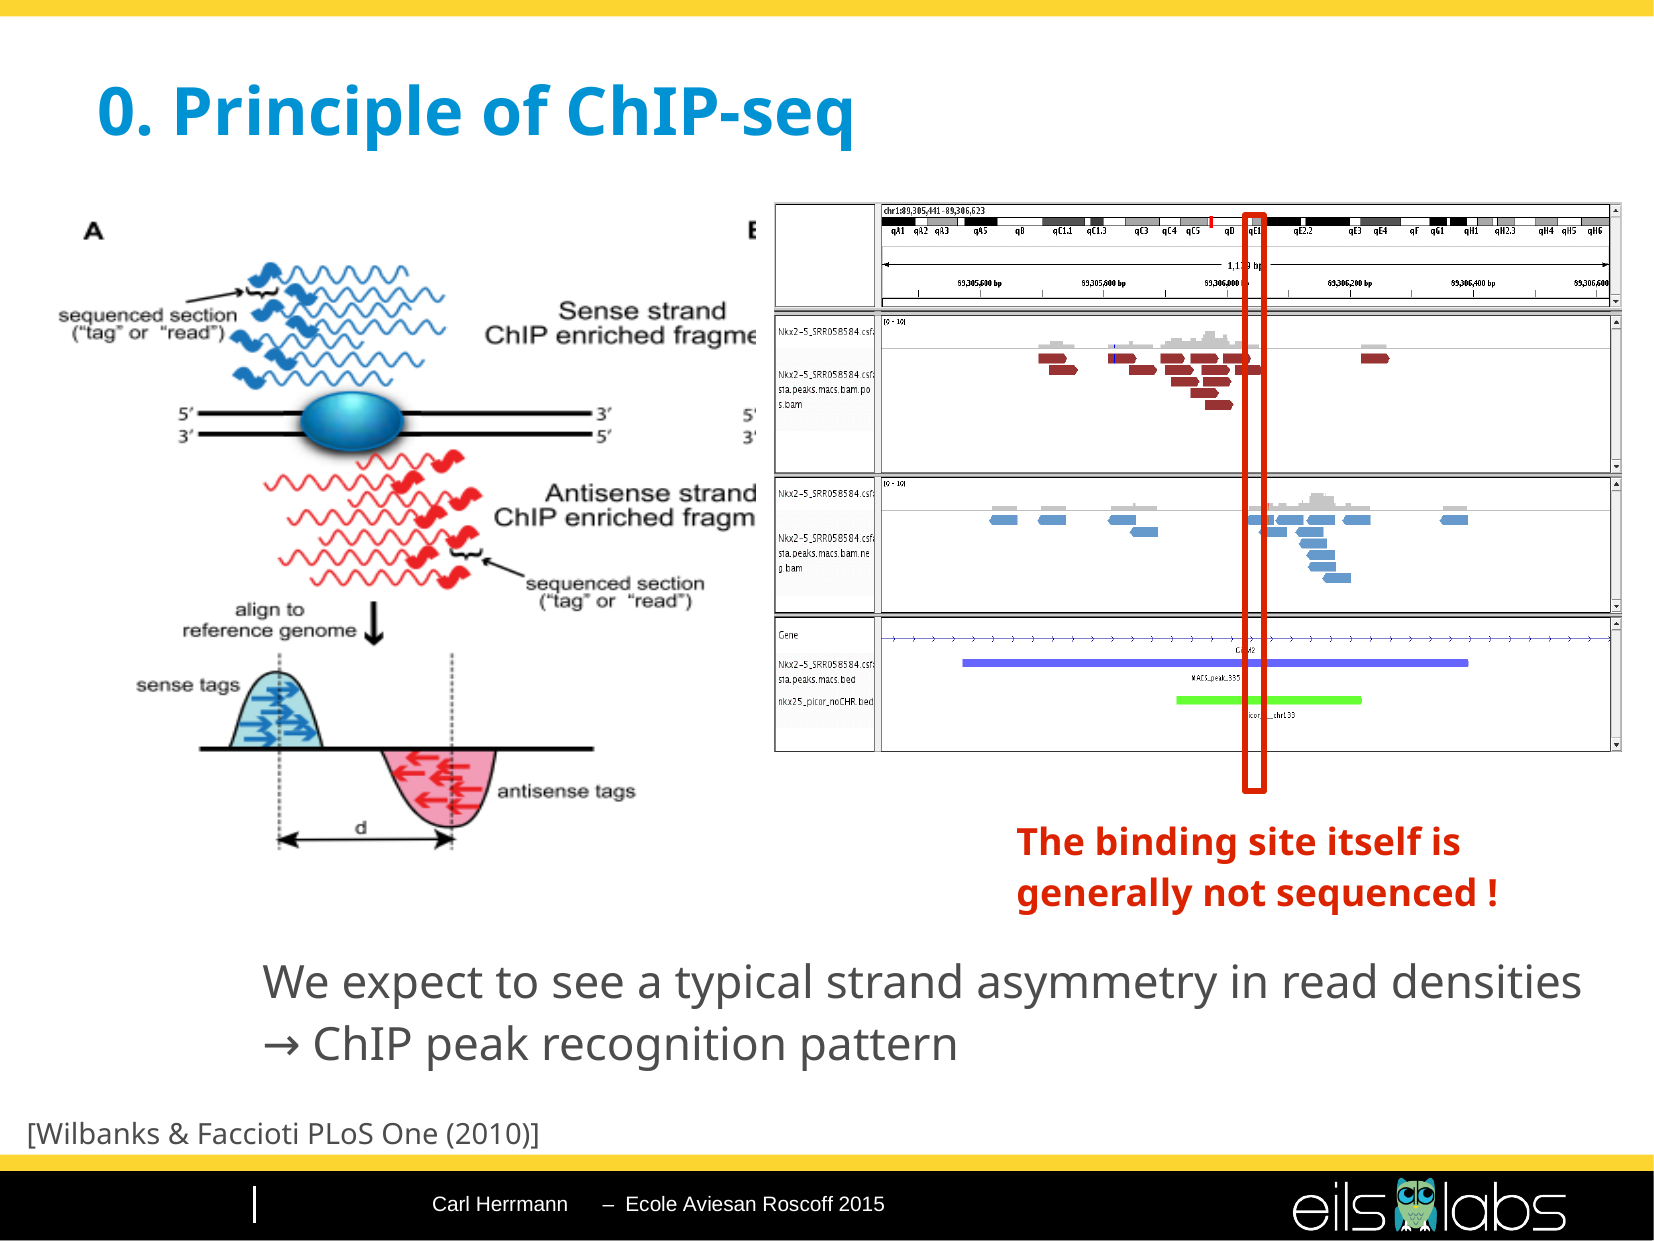

# 0. Principle of ChIP-seq
The binding site itself is
generally not sequenced !
We expect to see a typical strand asymmetry in read densities
→ ChIP peak recognition pattern
[Wilbanks & Faccioti PLoS One (2010)]